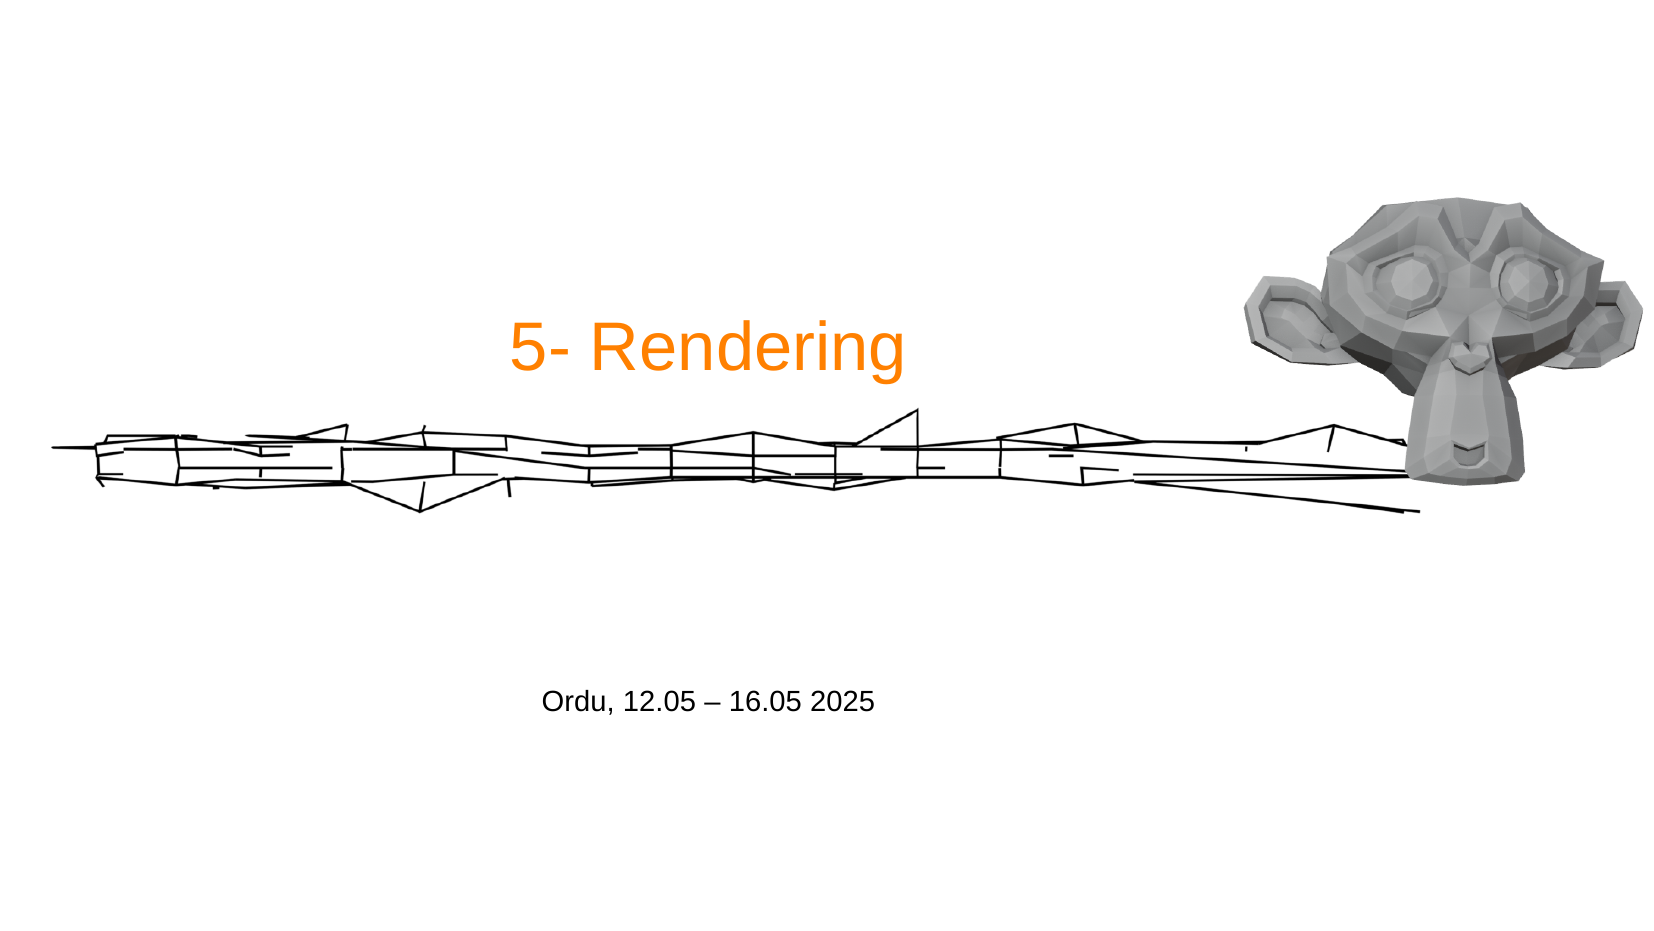

# 5- Rendering
Ordu, 12.05 – 16.05 2025